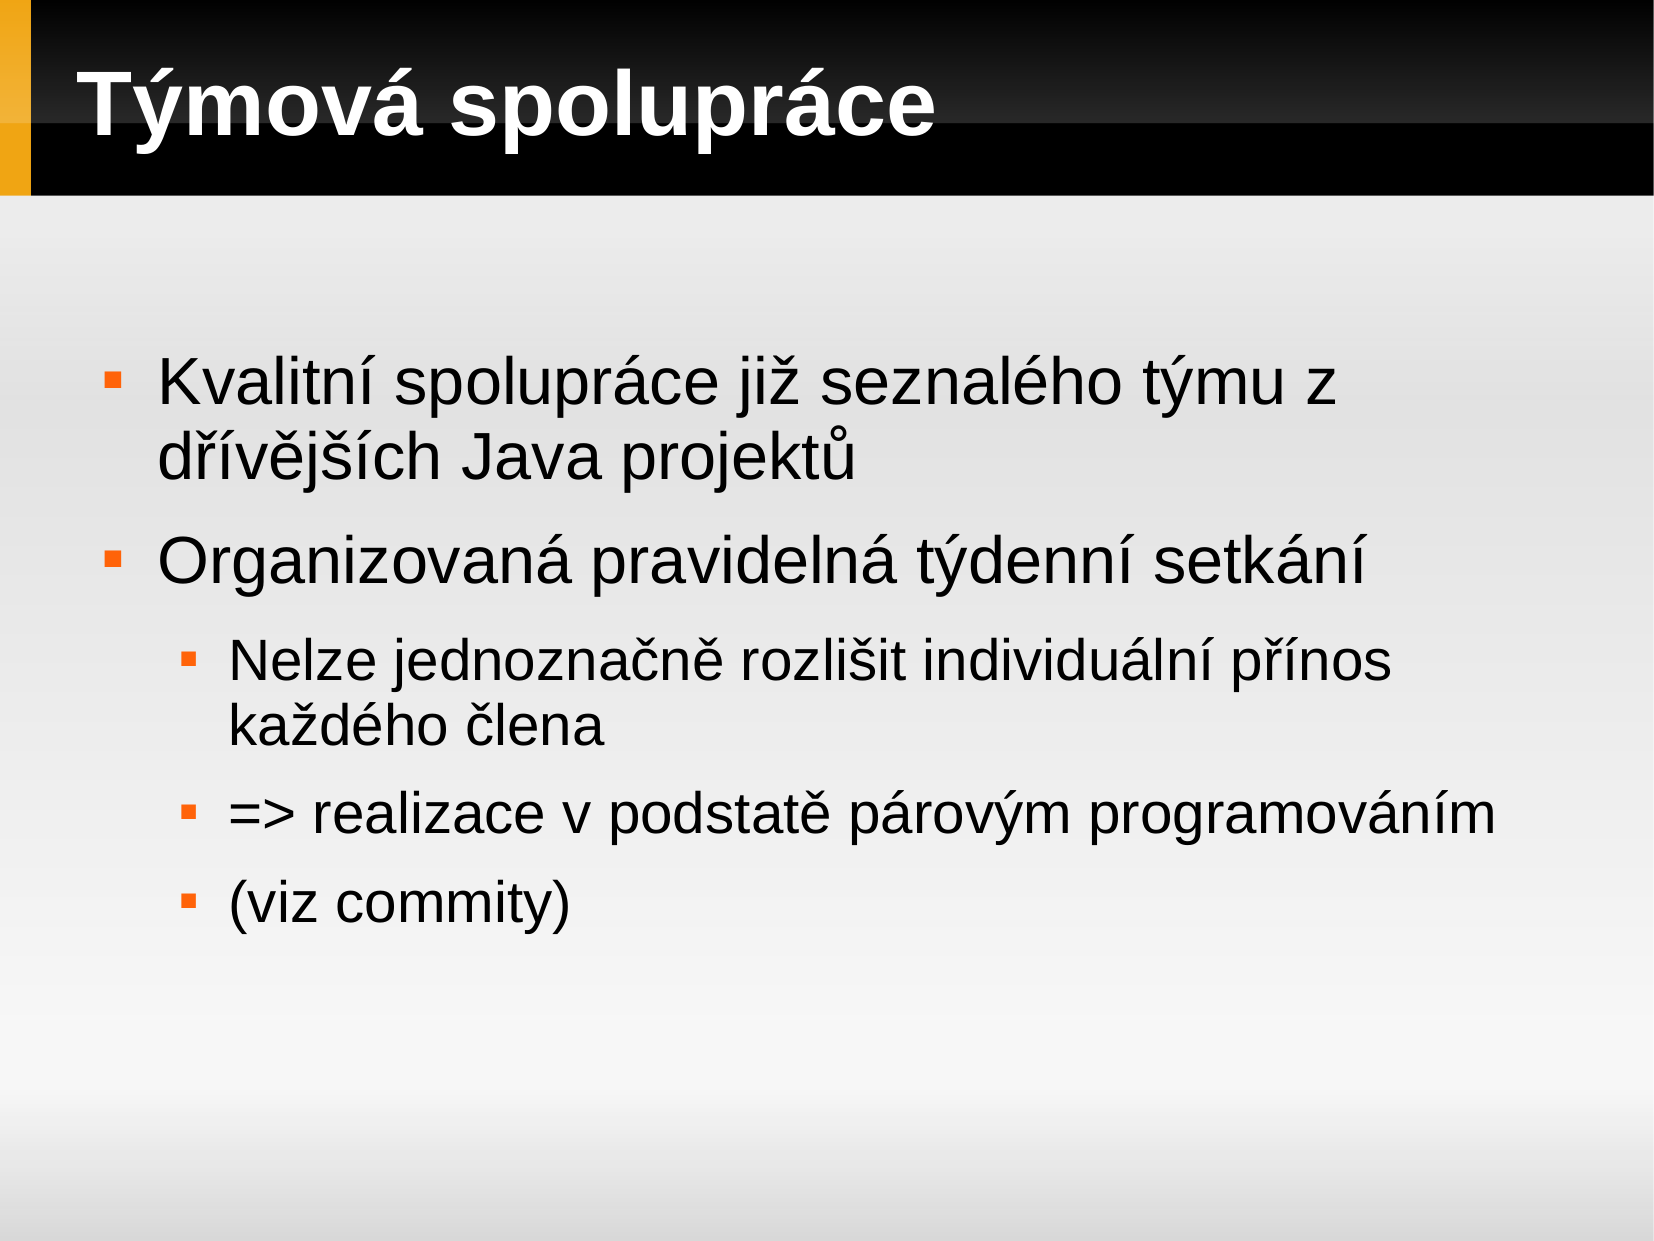

# Týmová spolupráce
Kvalitní spolupráce již seznalého týmu z dřívějších Java projektů
Organizovaná pravidelná týdenní setkání
Nelze jednoznačně rozlišit individuální přínos každého člena
=> realizace v podstatě párovým programováním
(viz commity)